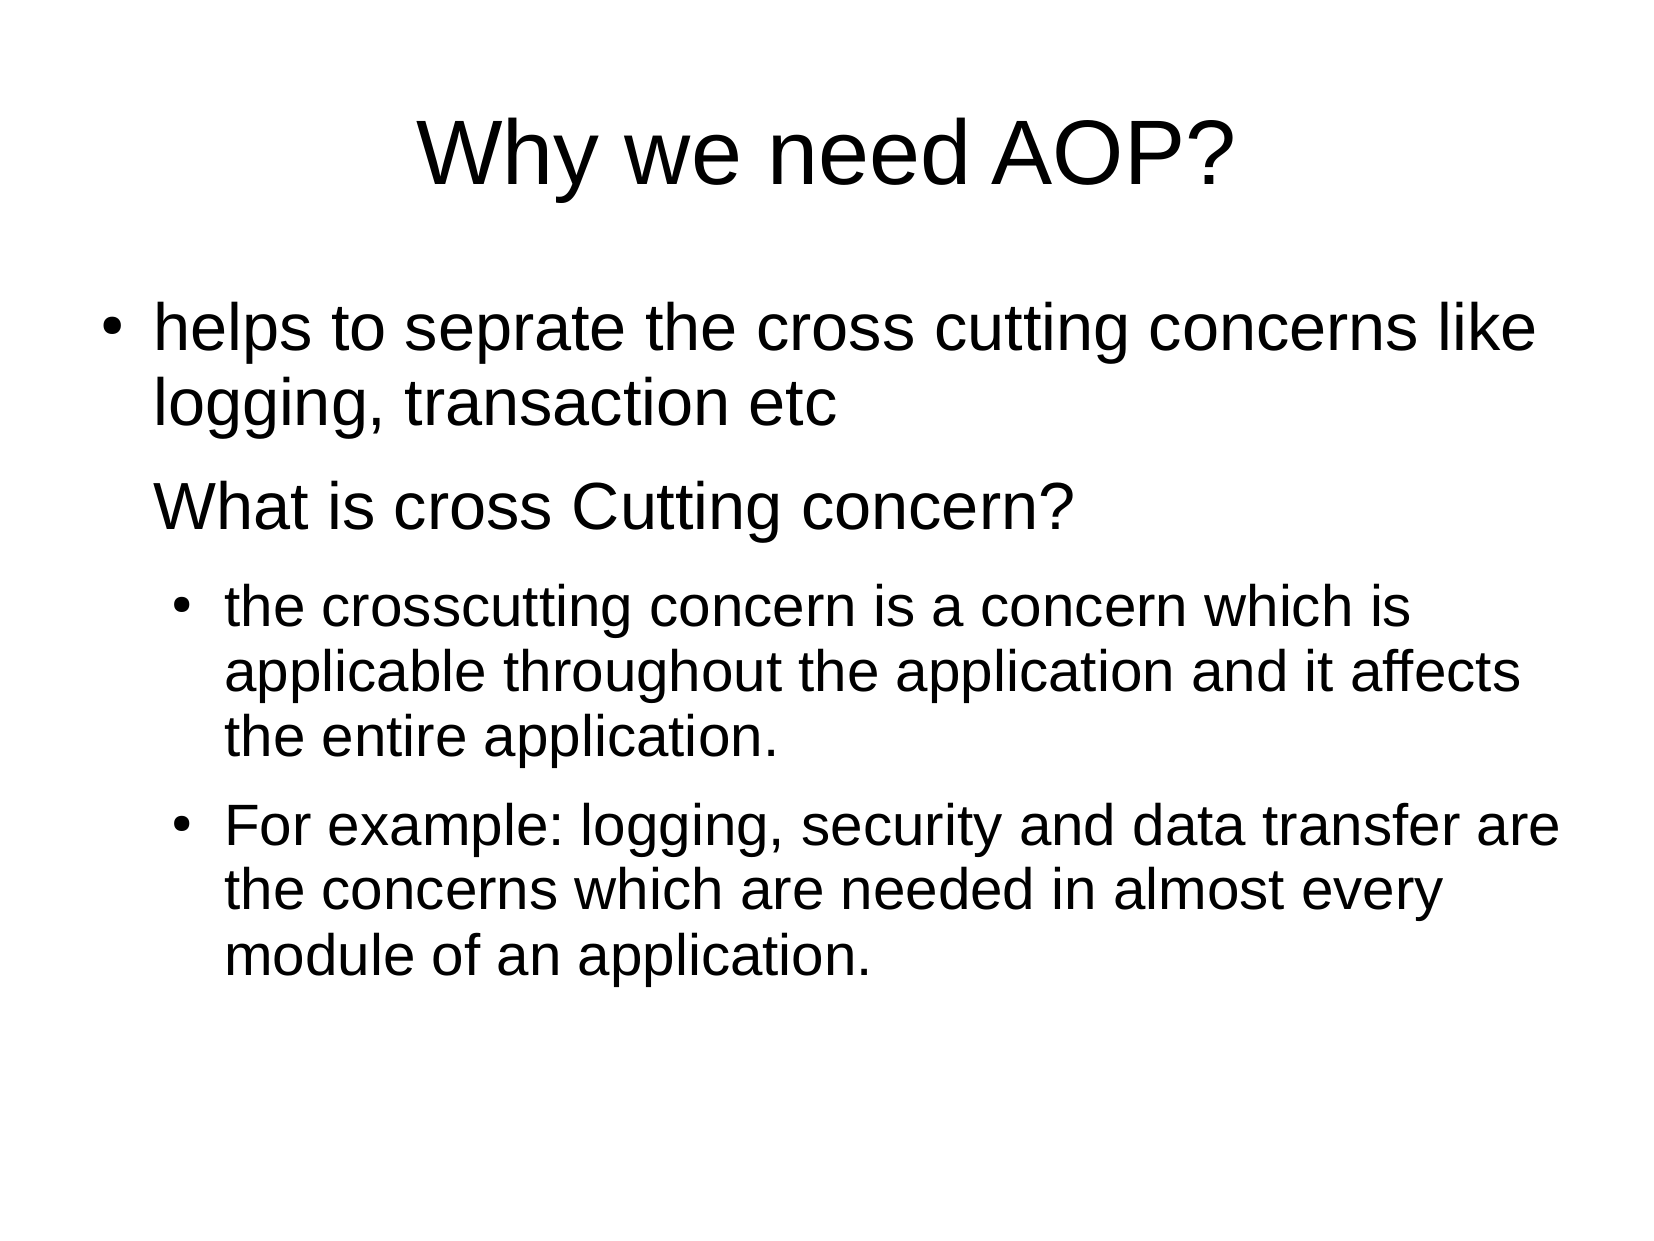

# Why we need AOP?
helps to seprate the cross cutting concerns like logging, transaction etc
What is cross Cutting concern?
the crosscutting concern is a concern which is applicable throughout the application and it affects the entire application.
For example: logging, security and data transfer are the concerns which are needed in almost every module of an application.